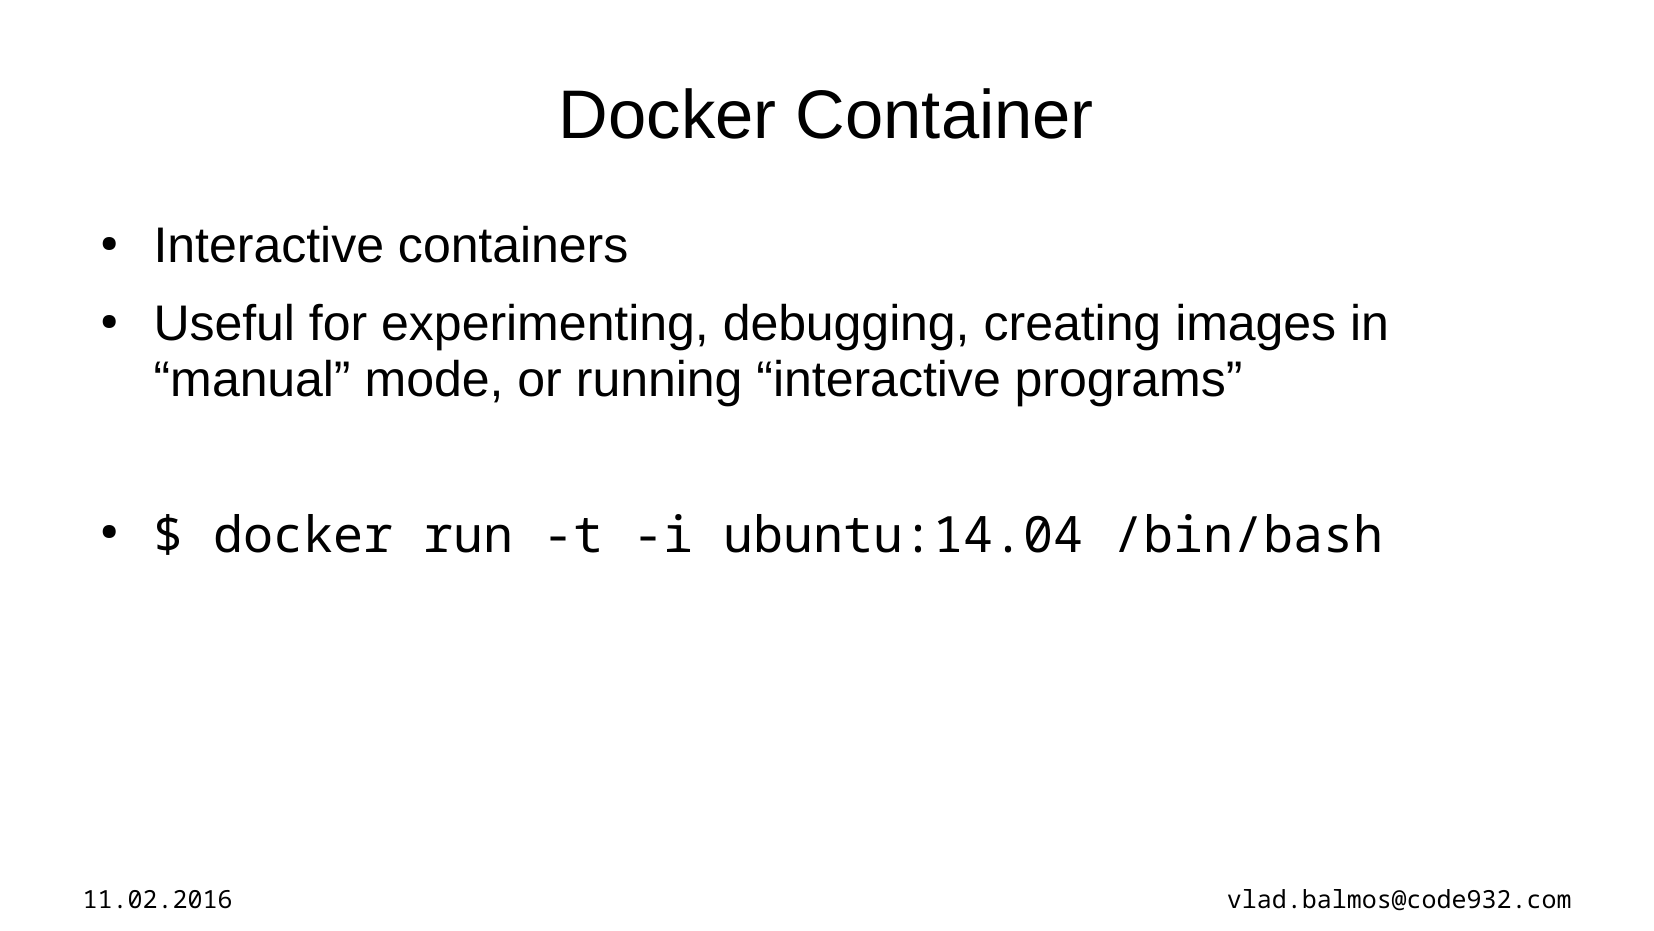

# Docker Container
Interactive containers
Useful for experimenting, debugging, creating images in “manual” mode, or running “interactive programs”
$ docker run -t -i ubuntu:14.04 /bin/bash
11.02.2016
vlad.balmos@code932.com